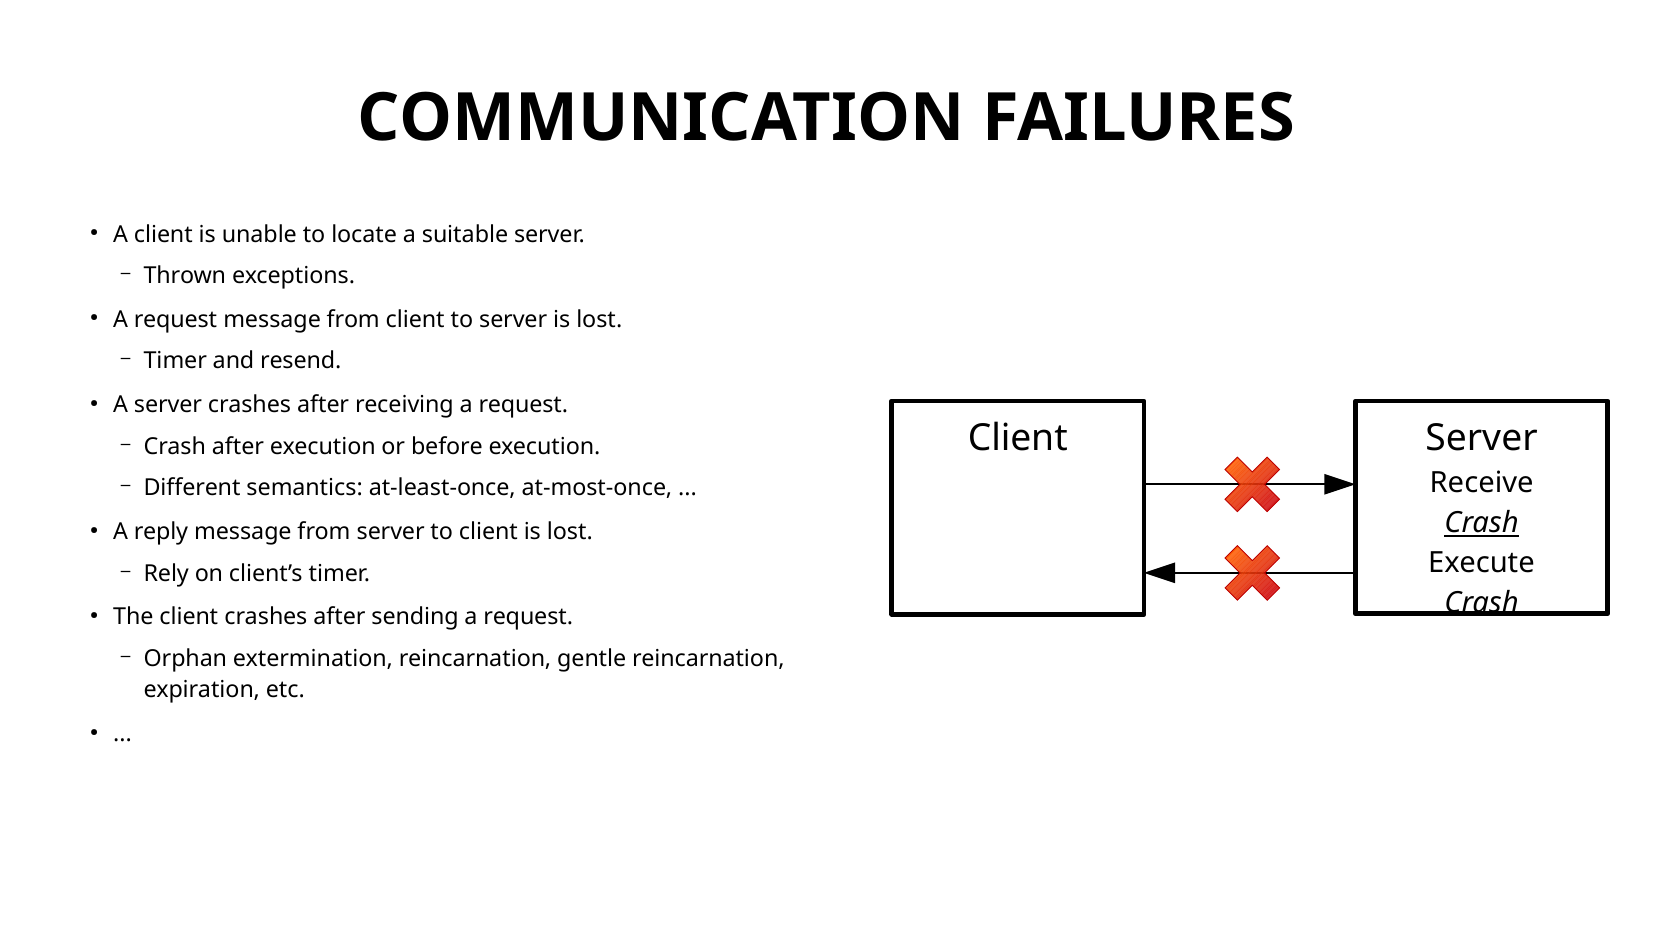

# COMMUNICATION FAILURES
A client is unable to locate a suitable server.
Thrown exceptions.
A request message from client to server is lost.
Timer and resend.
A server crashes after receiving a request.
Crash after execution or before execution.
Different semantics: at-least-once, at-most-once, ...
A reply message from server to client is lost.
Rely on client’s timer.
The client crashes after sending a request.
Orphan extermination, reincarnation, gentle reincarnation, expiration, etc.
...
Client
Server
Receive
Crash
Execute
Crash